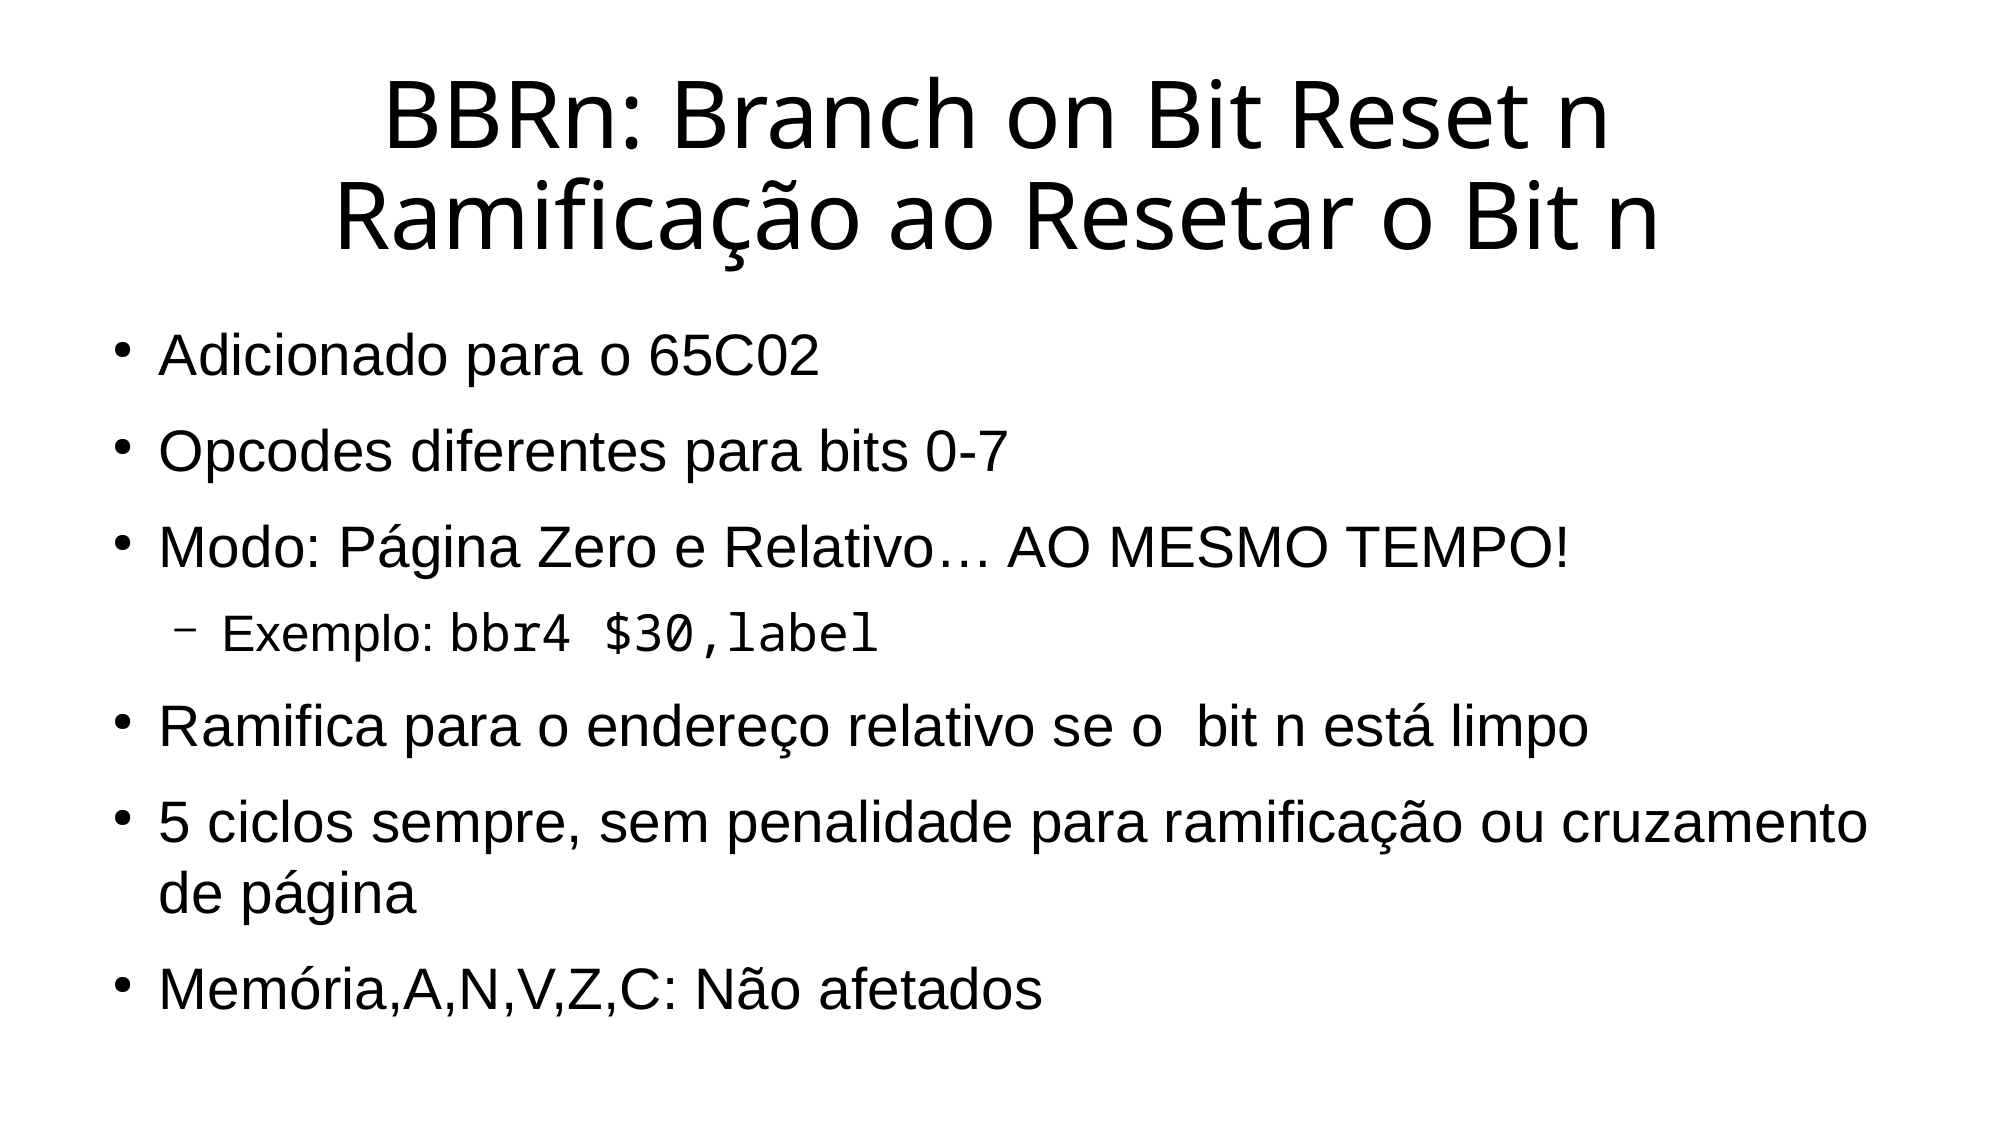

BBRn: Branch on Bit Reset n
Ramificação ao Resetar o Bit n
# Adicionado para o 65C02
Opcodes diferentes para bits 0-7
Modo: Página Zero e Relativo… AO MESMO TEMPO!
Exemplo: bbr4 $30,label
Ramifica para o endereço relativo se o bit n está limpo
5 ciclos sempre, sem penalidade para ramificação ou cruzamento de página
Memória,A,N,V,Z,C: Não afetados